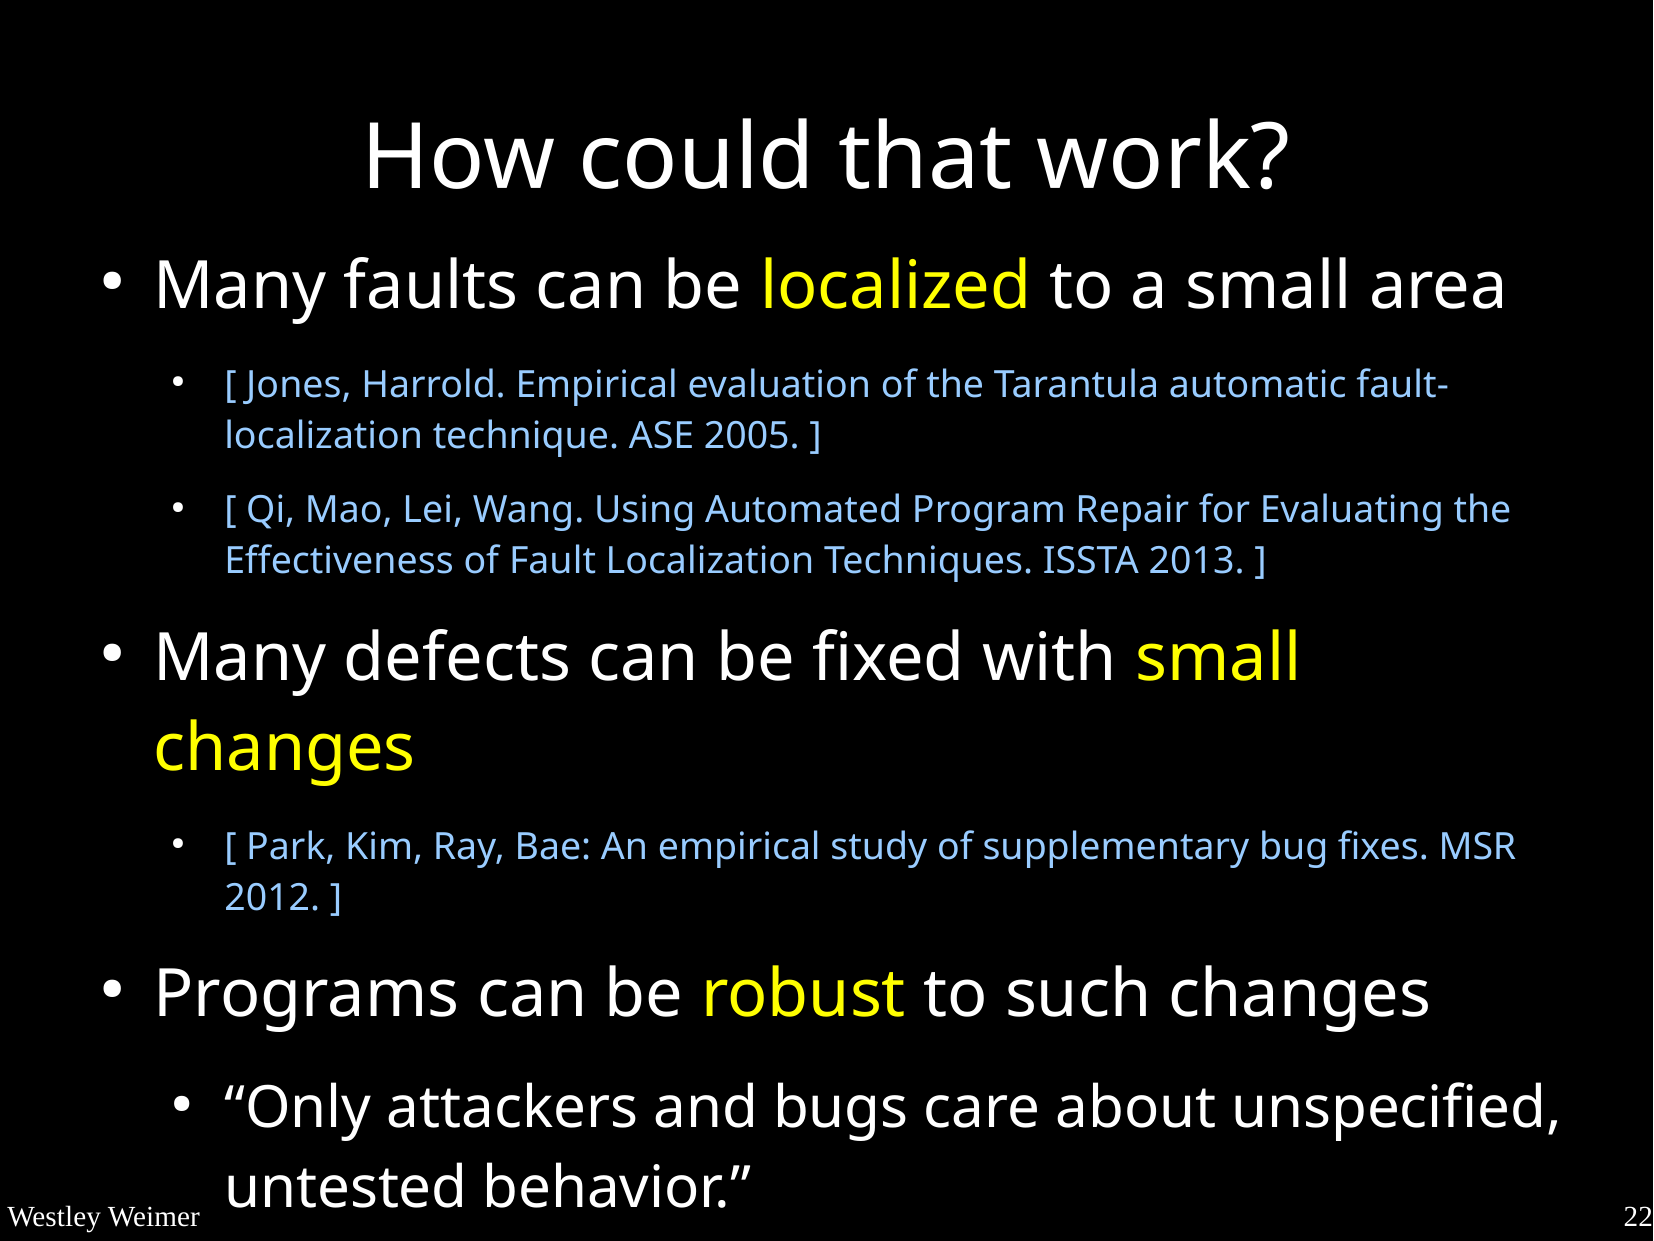

# How could that work?
Many faults can be localized to a small area
[ Jones, Harrold. Empirical evaluation of the Tarantula automatic fault-localization technique. ASE 2005. ]
[ Qi, Mao, Lei, Wang. Using Automated Program Repair for Evaluating the Effectiveness of Fault Localization Techniques. ISSTA 2013. ]
Many defects can be fixed with small changes
[ Park, Kim, Ray, Bae: An empirical study of supplementary bug fixes. MSR 2012. ]
Programs can be robust to such changes
“Only attackers and bugs care about unspecified, untested behavior.”
[ Schulte, Fry, Fast, Weimer, Forrest: Software Mutational Robustness. J. GPEM 2013. ]
22